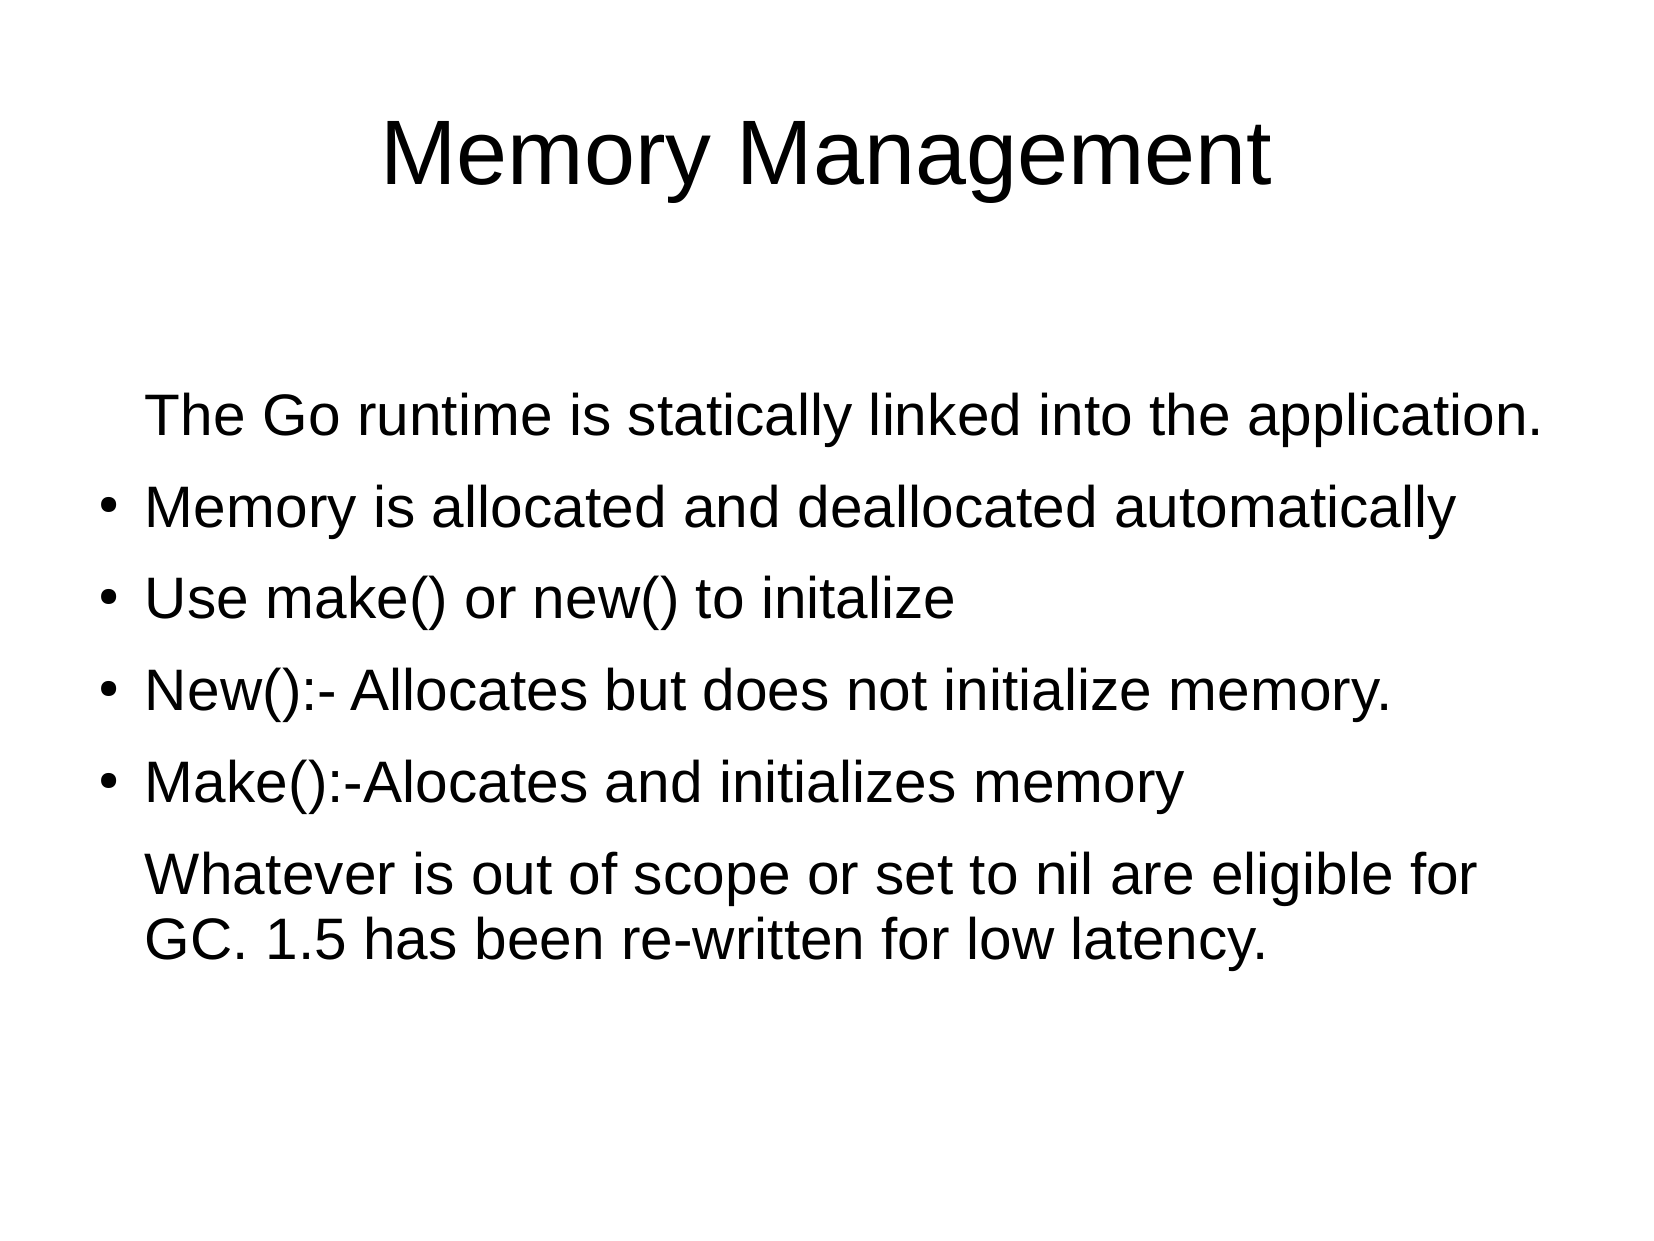

# Memory Management
The Go runtime is statically linked into the application.
Memory is allocated and deallocated automatically
Use make() or new() to initalize
New():- Allocates but does not initialize memory.
Make():-Alocates and initializes memory
Whatever is out of scope or set to nil are eligible for GC. 1.5 has been re-written for low latency.